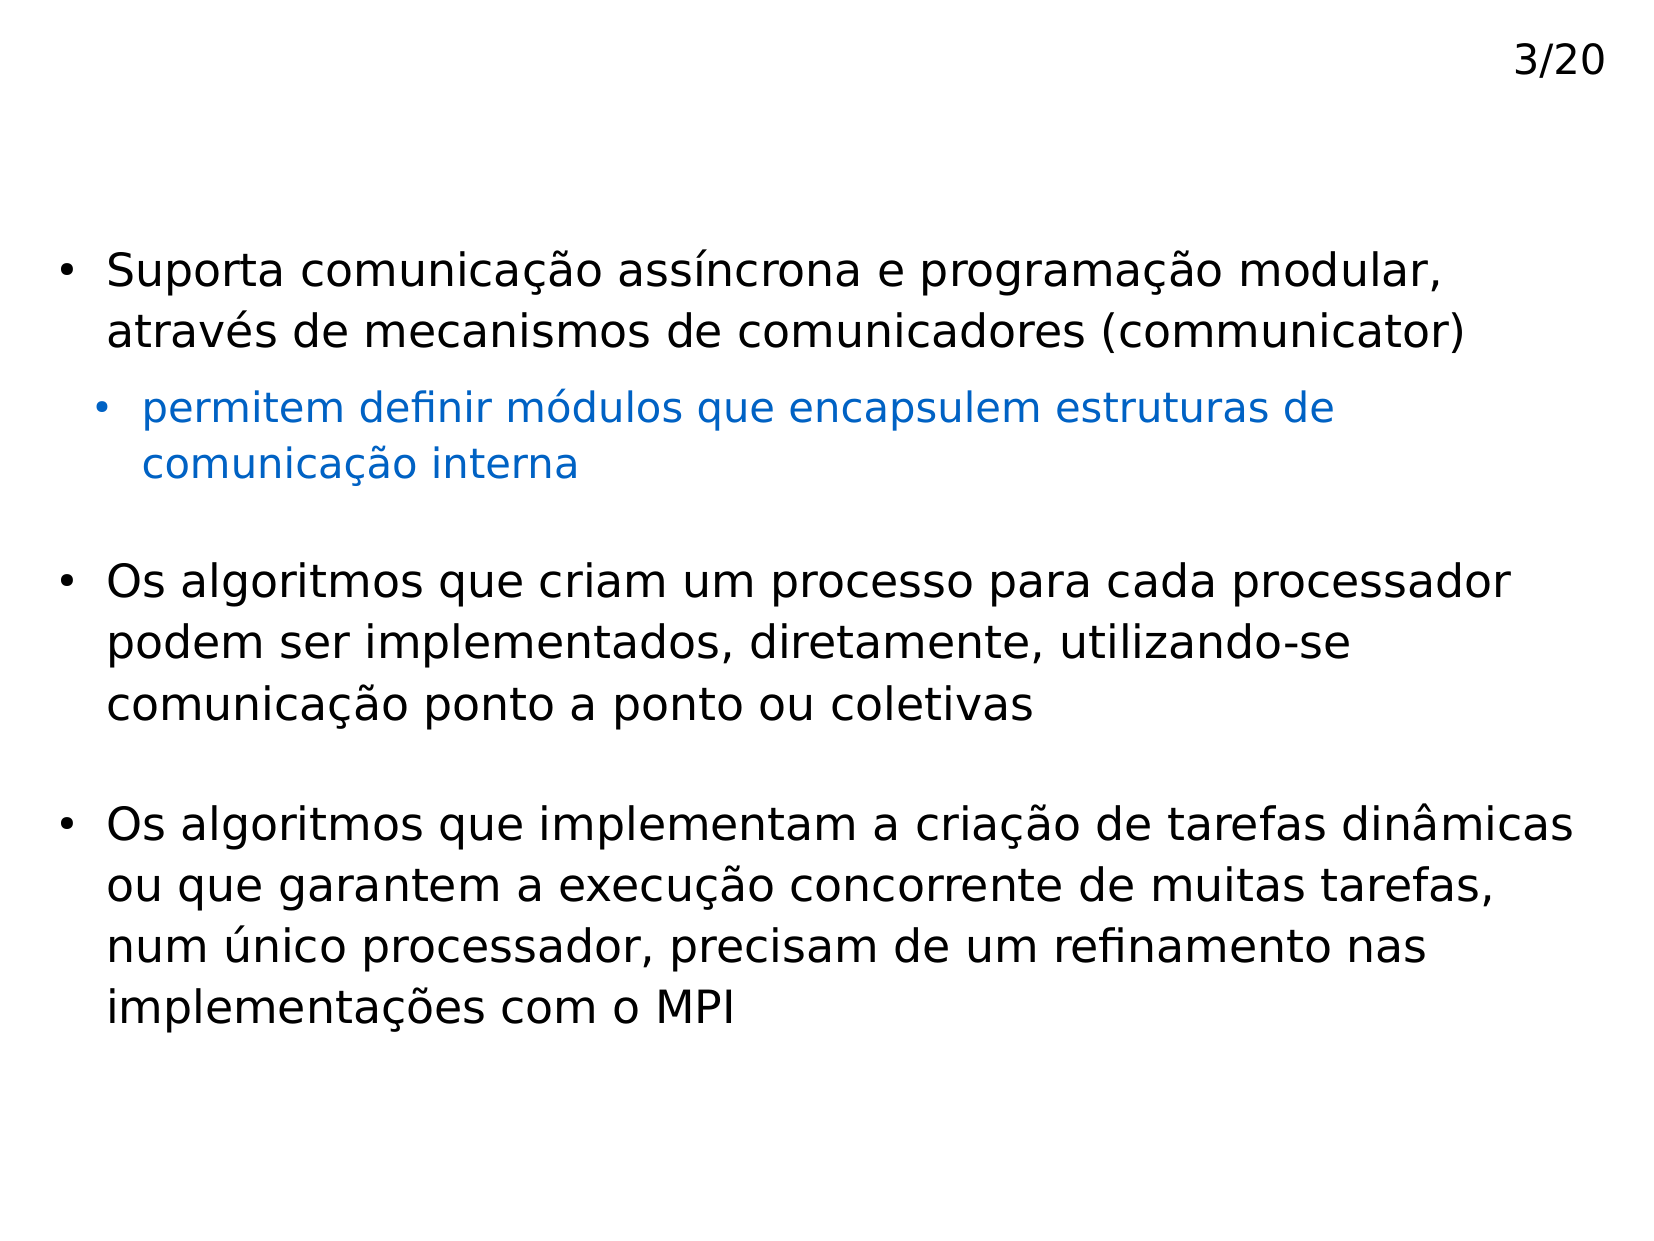

#
3
Suporta comunicação assíncrona e programação modular, através de mecanismos de comunicadores (communicator)
permitem definir módulos que encapsulem estruturas de comunicação interna
Os algoritmos que criam um processo para cada processador podem ser implementados, diretamente, utilizando-se comunicação ponto a ponto ou coletivas
Os algoritmos que implementam a criação de tarefas dinâmicas ou que garantem a execução concorrente de muitas tarefas, num único processador, precisam de um refinamento nas implementações com o MPI